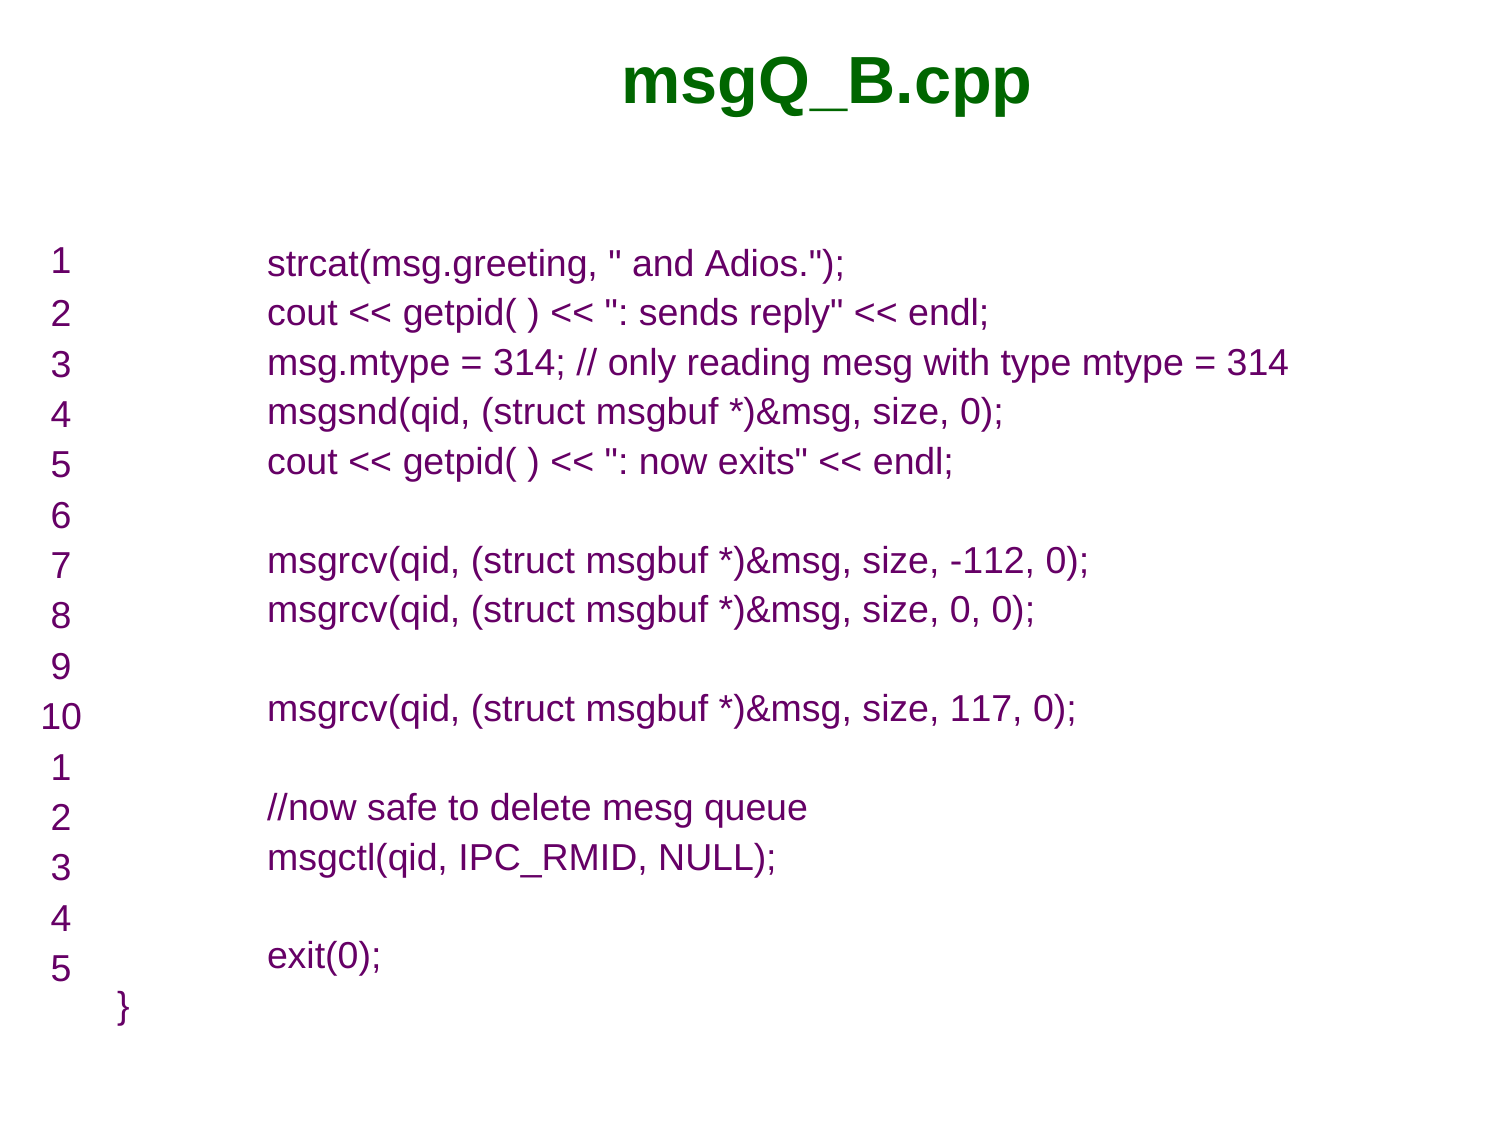

# msgQ_B.cpp
	strcat(msg.greeting, " and Adios.");
	cout << getpid( ) << ": sends reply" << endl;
	msg.mtype = 314; // only reading mesg with type mtype = 314
	msgsnd(qid, (struct msgbuf *)&msg, size, 0);
	cout << getpid( ) << ": now exits" << endl;
	msgrcv(qid, (struct msgbuf *)&msg, size, -112, 0);
	msgrcv(qid, (struct msgbuf *)&msg, size, 0, 0);
	msgrcv(qid, (struct msgbuf *)&msg, size, 117, 0);
	//now safe to delete mesg queue
	msgctl(qid, IPC_RMID, NULL);
	exit(0);
}
1
2
3
4
5
6
7
8
9
10
1
2
3
4
5